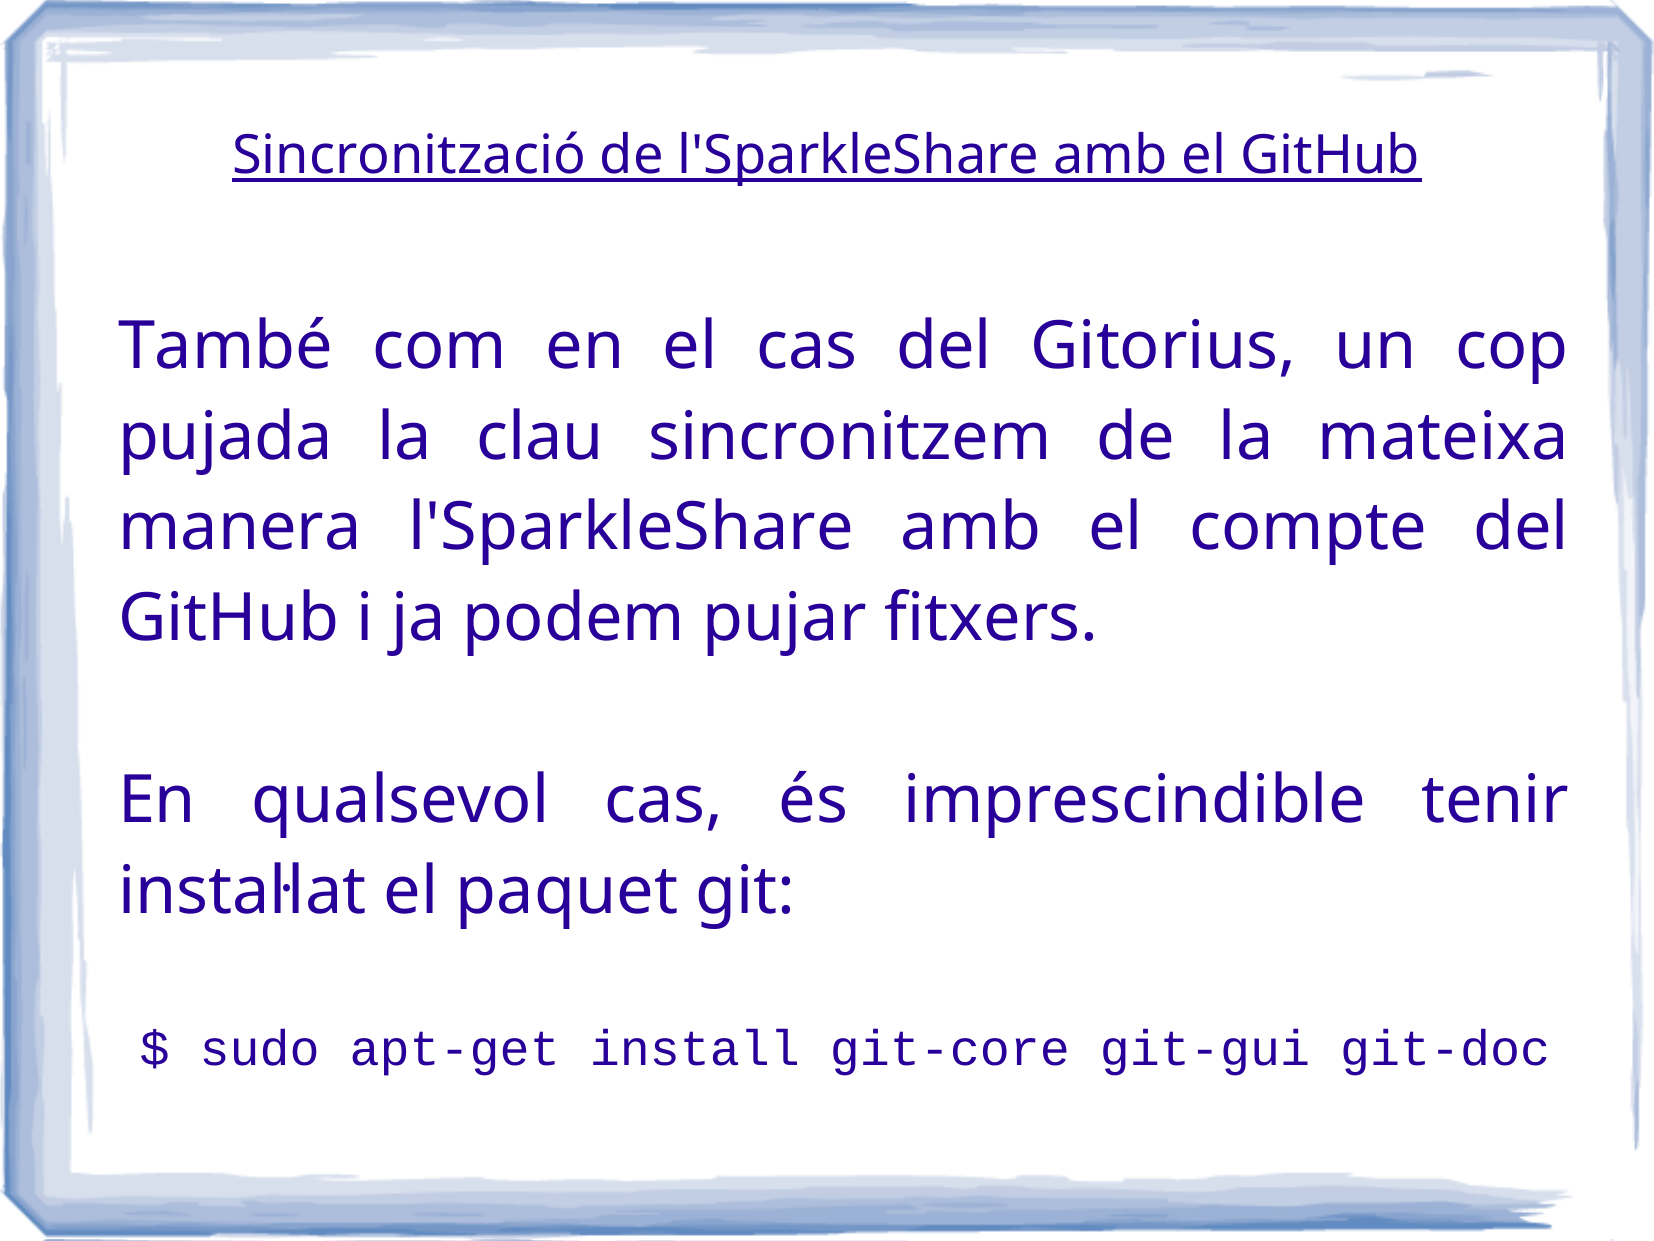

# Sincronització de l'SparkleShare amb el GitHub
També com en el cas del Gitorius, un cop pujada la clau sincronitzem de la mateixa manera l'SparkleShare amb el compte del GitHub i ja podem pujar fitxers.
En qualsevol cas, és imprescindible tenir instal·lat el paquet git:
$ sudo apt-get install git-core git-gui git-doc